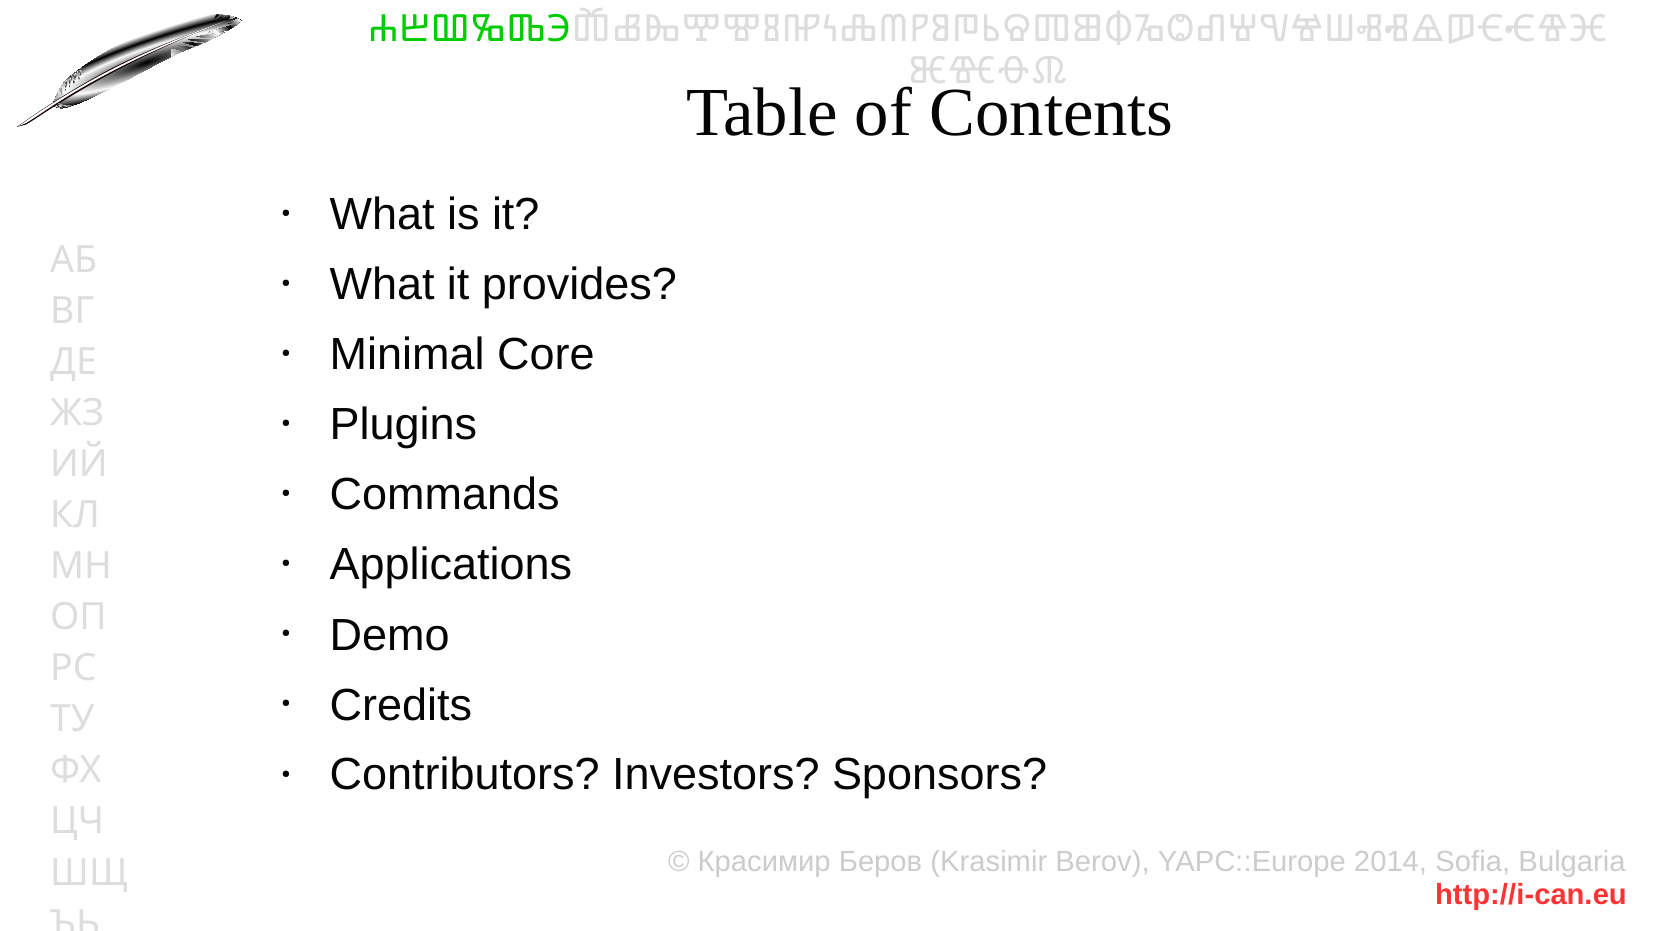

# Table of Contents
What is it?
What it provides?
Minimal Core
Plugins
Commands
Applications
Demo
Credits
Contributors? Investors? Sponsors?